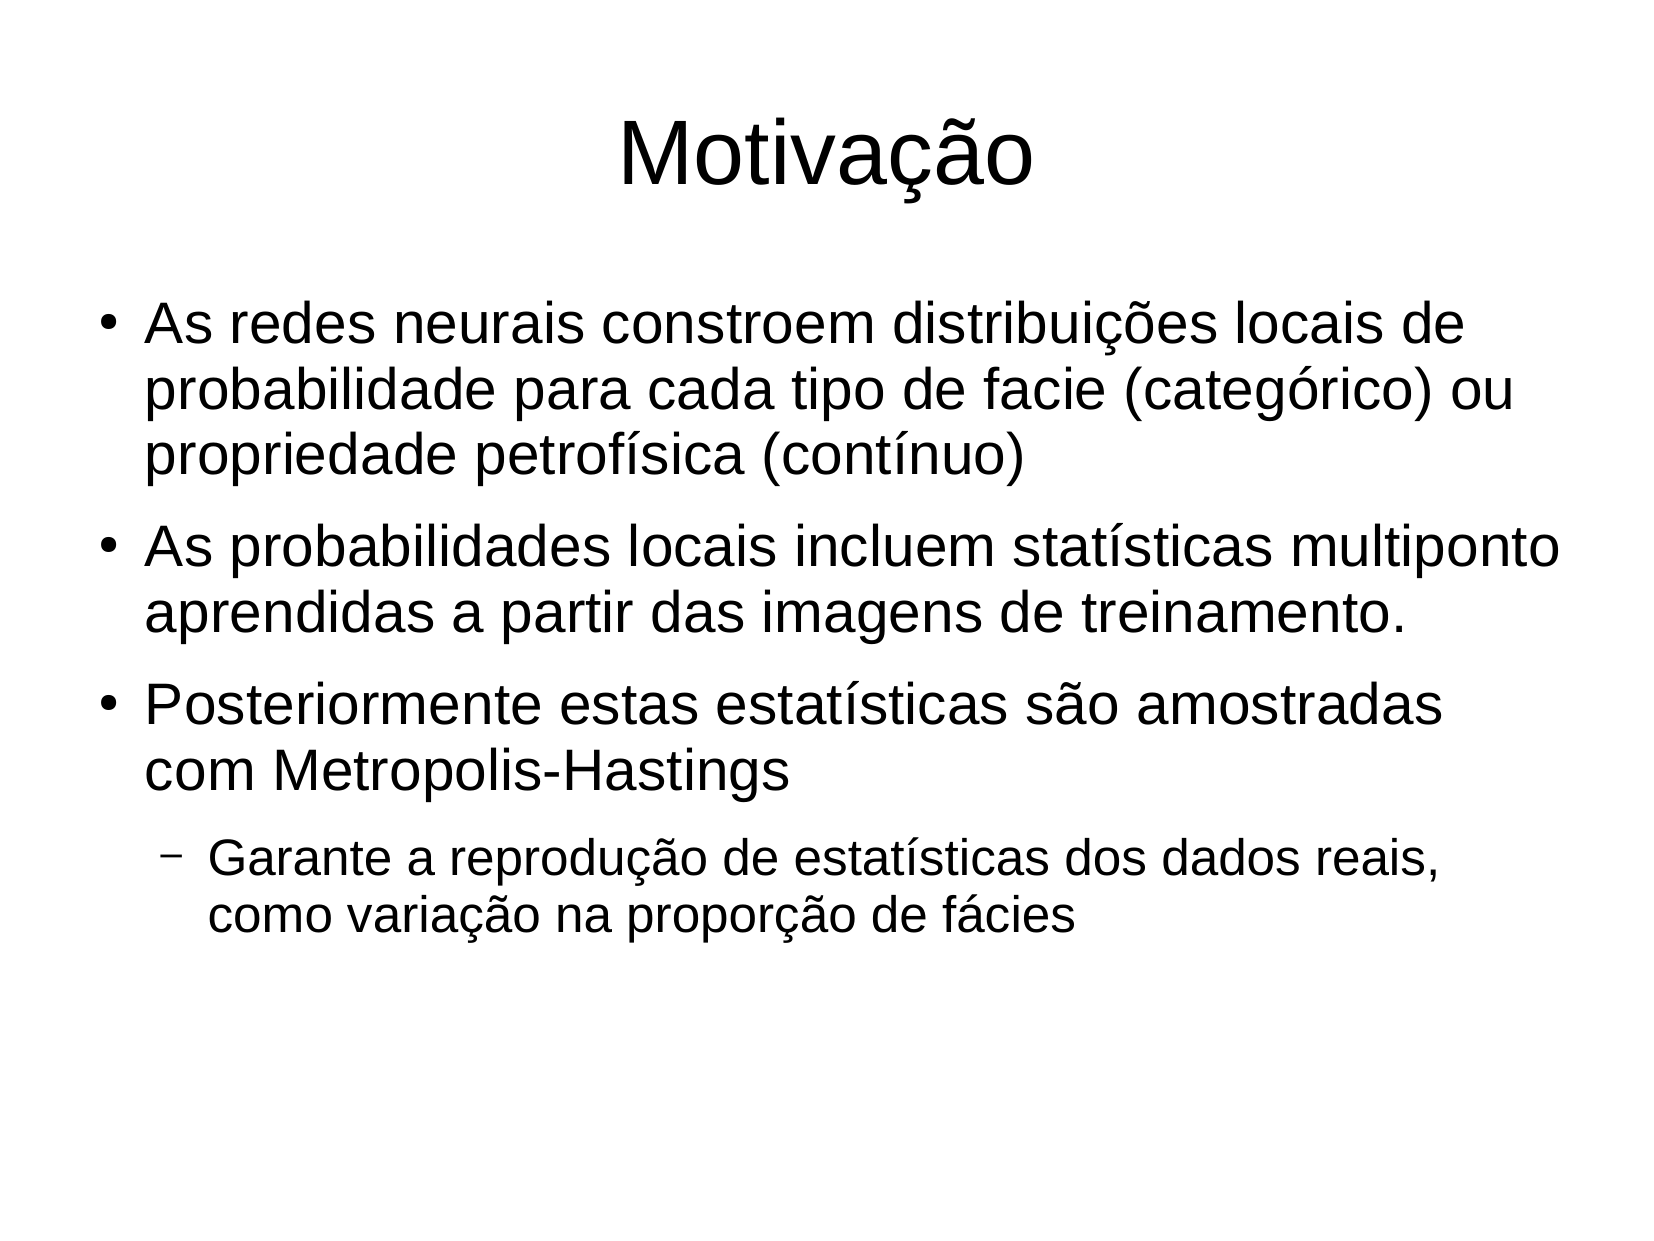

# Motivação
As redes neurais constroem distribuições locais de probabilidade para cada tipo de facie (categórico) ou propriedade petrofísica (contínuo)
As probabilidades locais incluem statísticas multiponto aprendidas a partir das imagens de treinamento.
Posteriormente estas estatísticas são amostradas com Metropolis-Hastings
Garante a reprodução de estatísticas dos dados reais, como variação na proporção de fácies